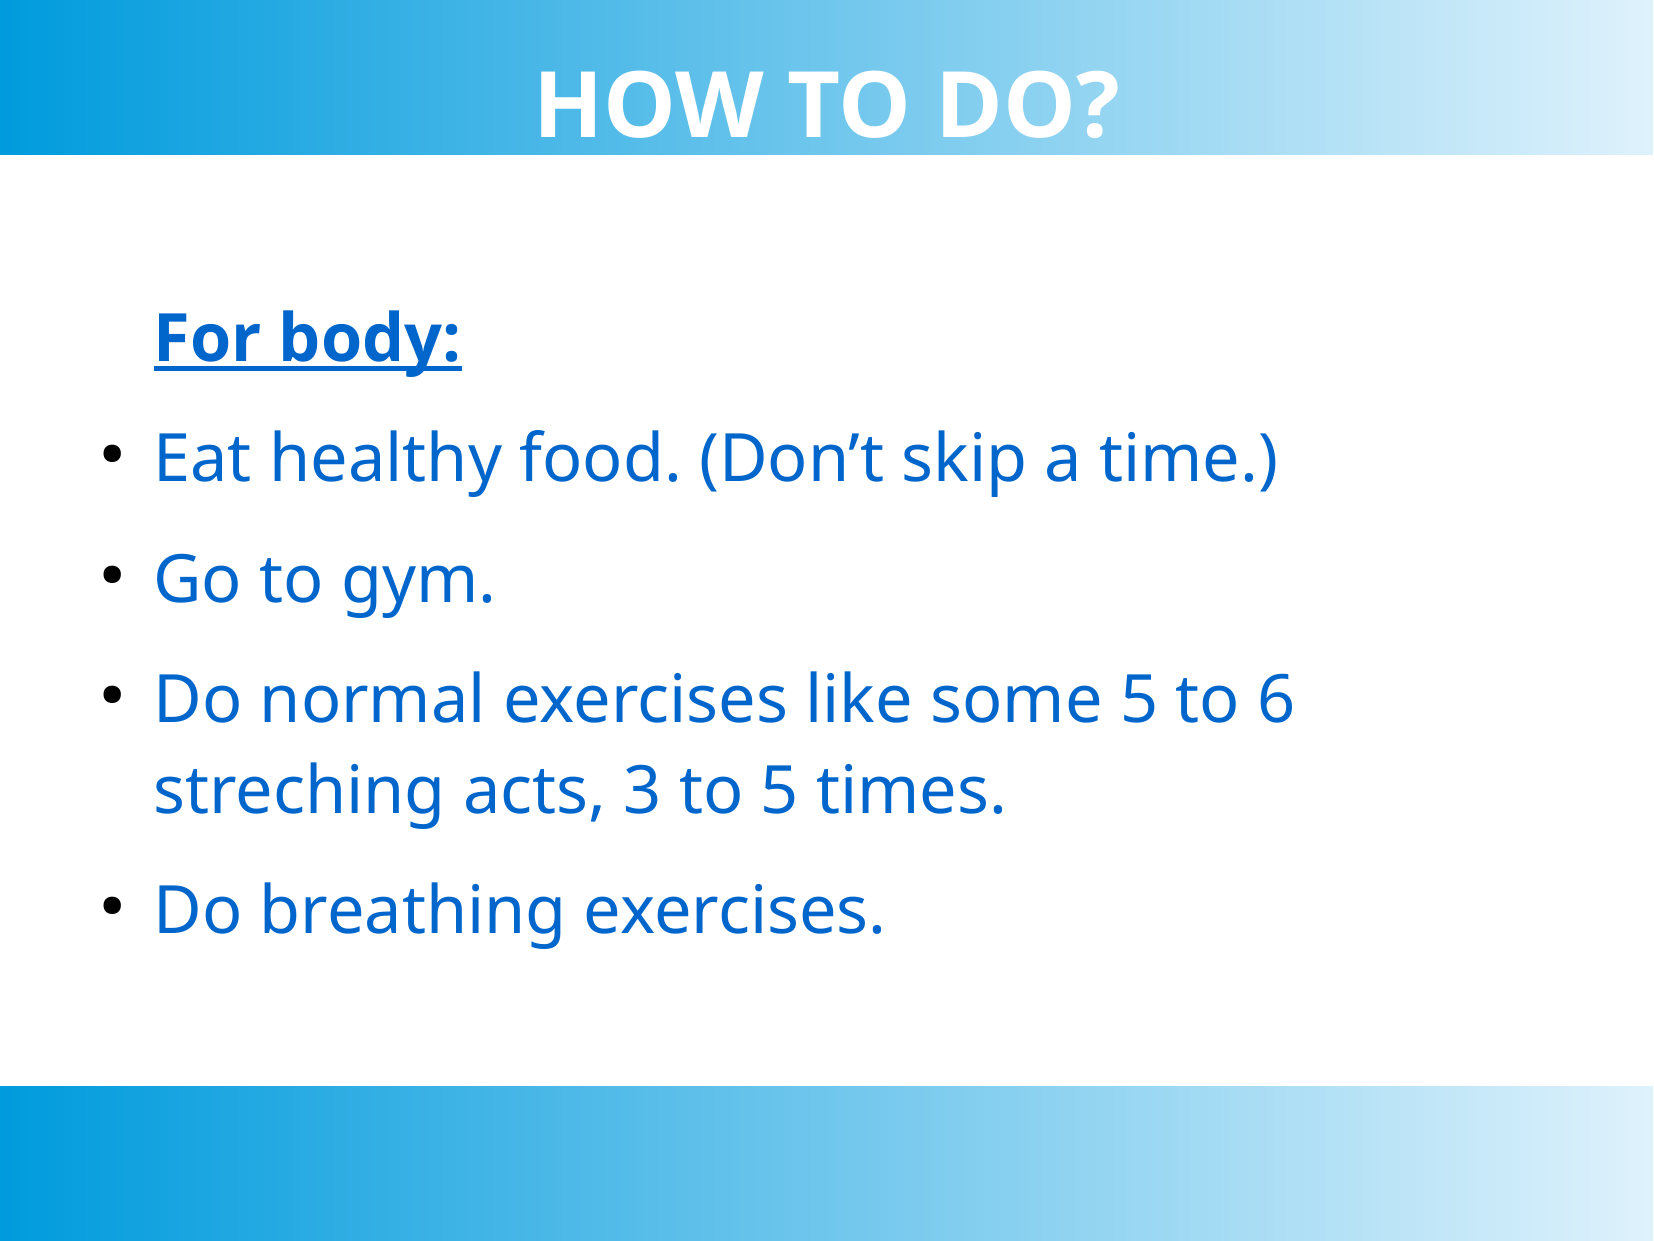

# HOW TO DO?
For body:
Eat healthy food. (Don’t skip a time.)
Go to gym.
Do normal exercises like some 5 to 6 streching acts, 3 to 5 times.
Do breathing exercises.